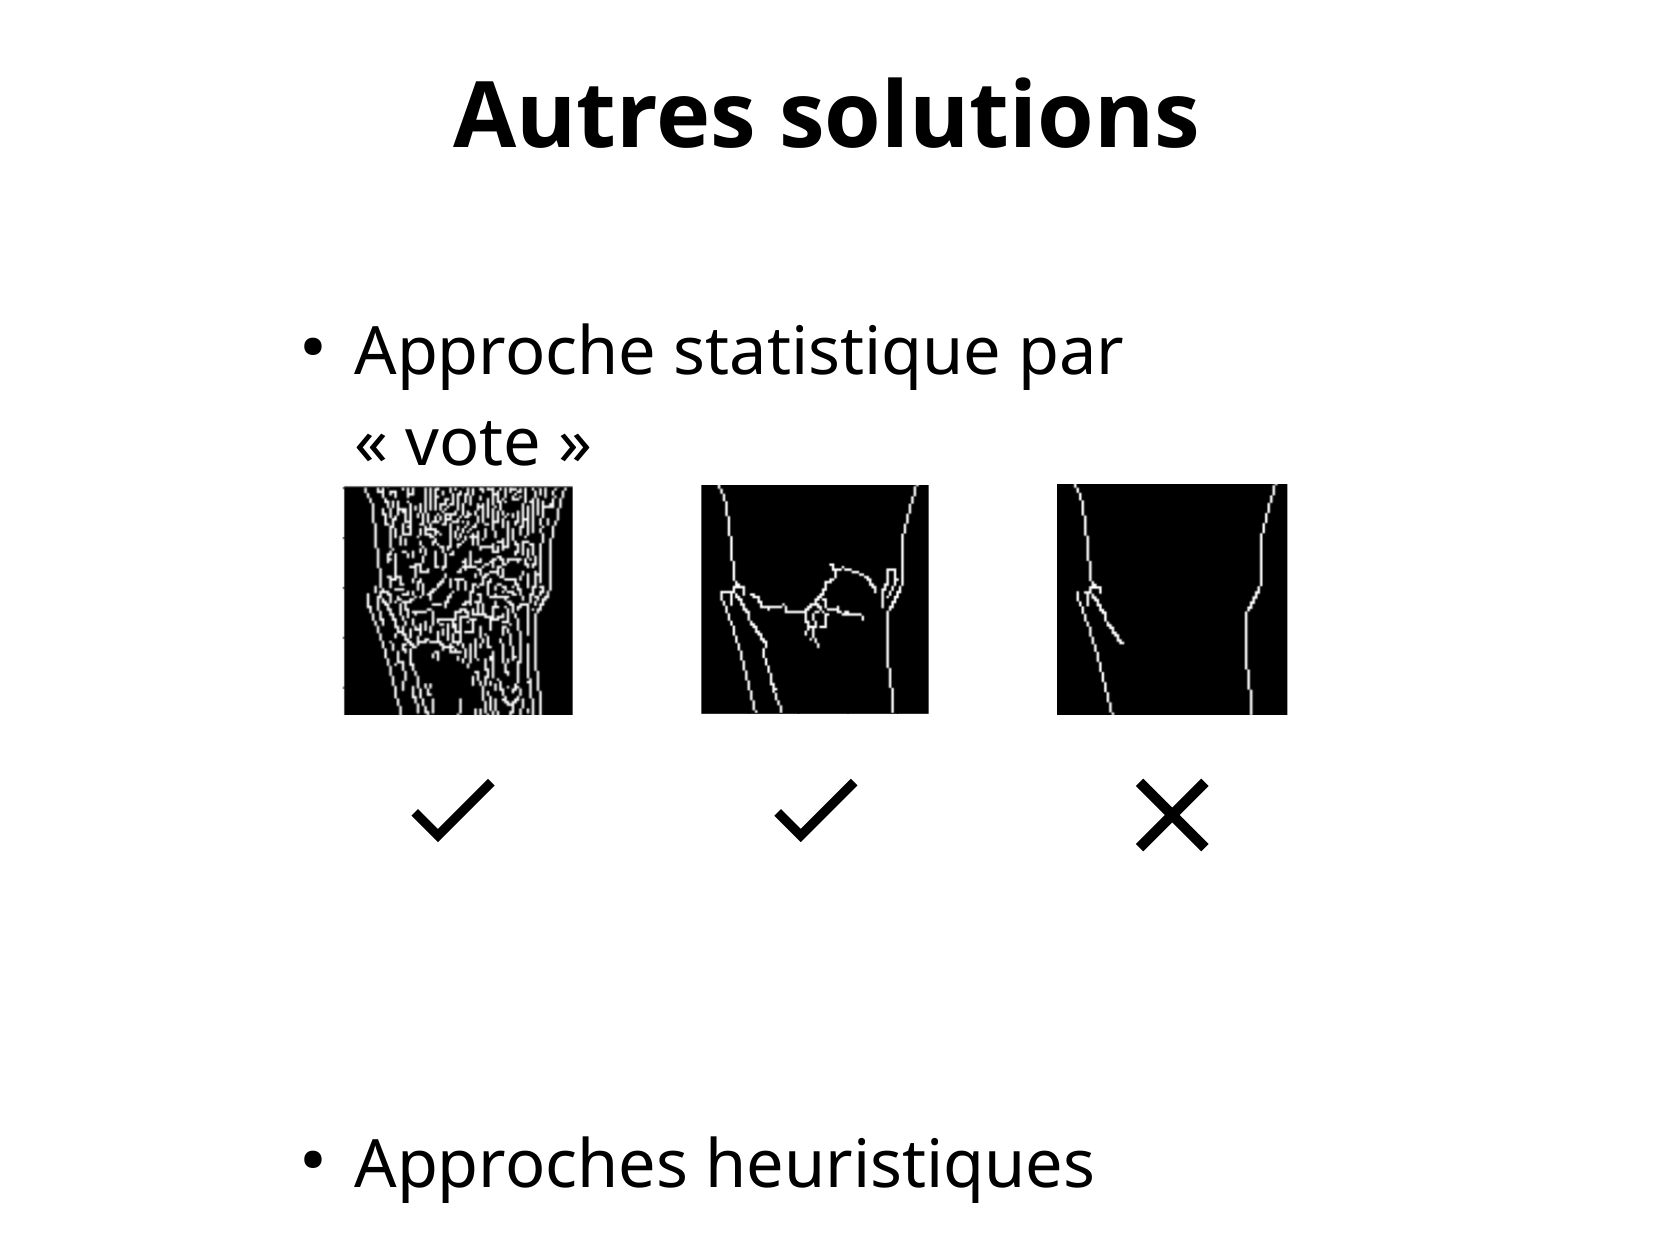

Autres solutions
# Approche statistique par « vote »
Approches heuristiques